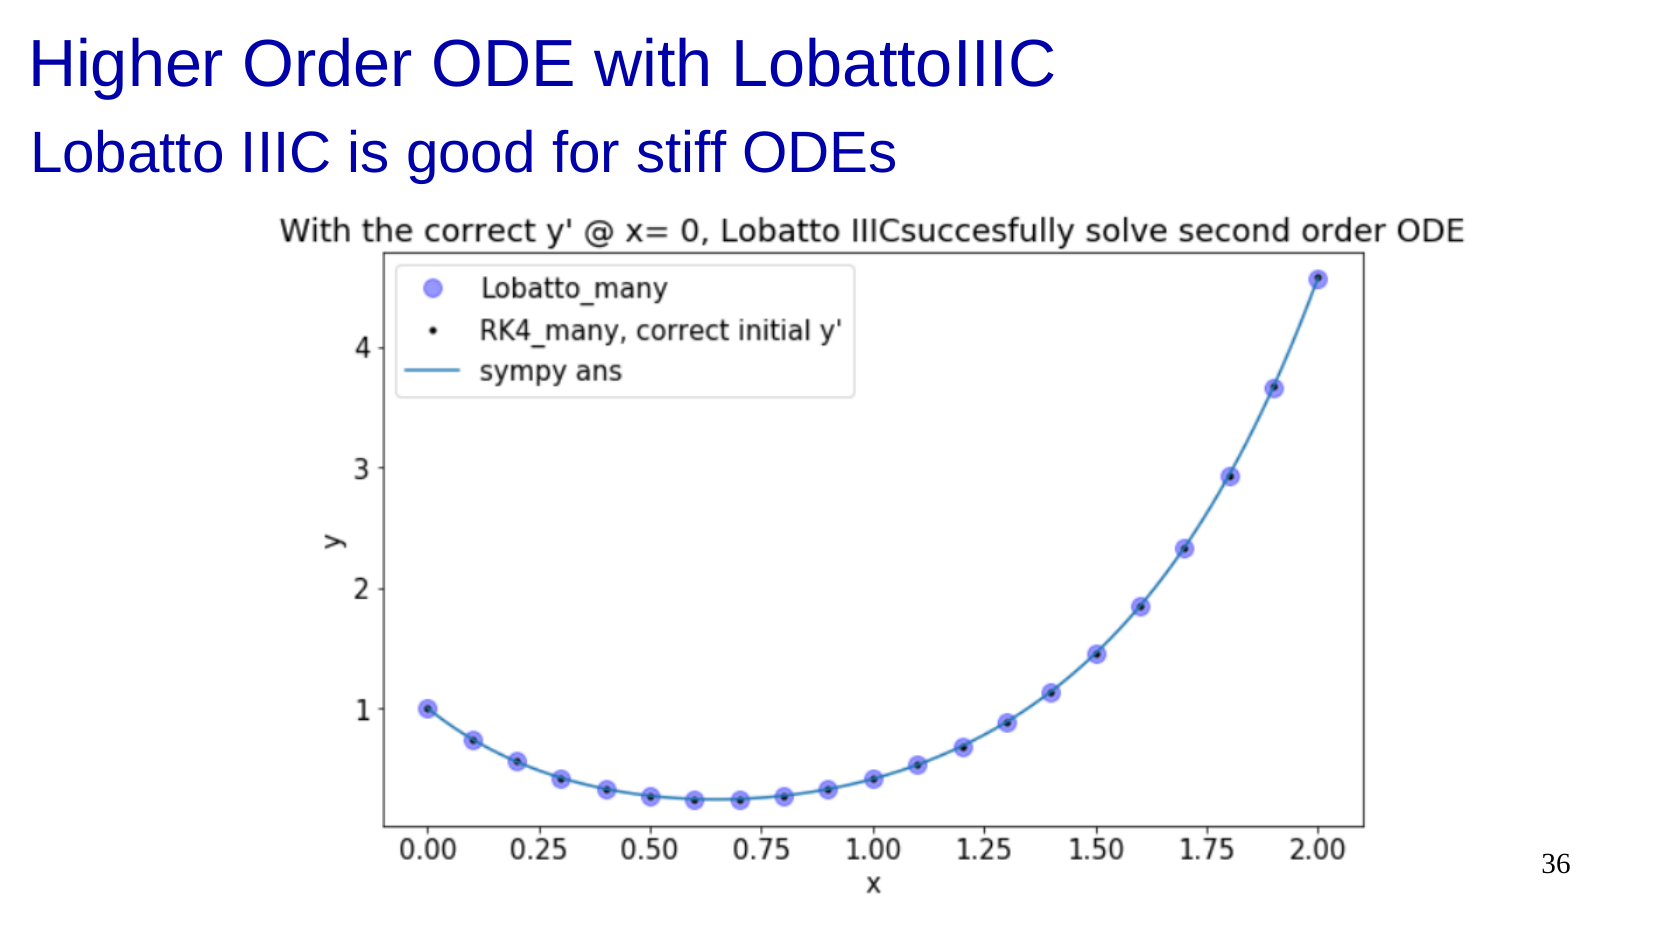

# Higher Order ODE with LobattoIIIC
Lobatto IIIC is good for stiff ODEs
36